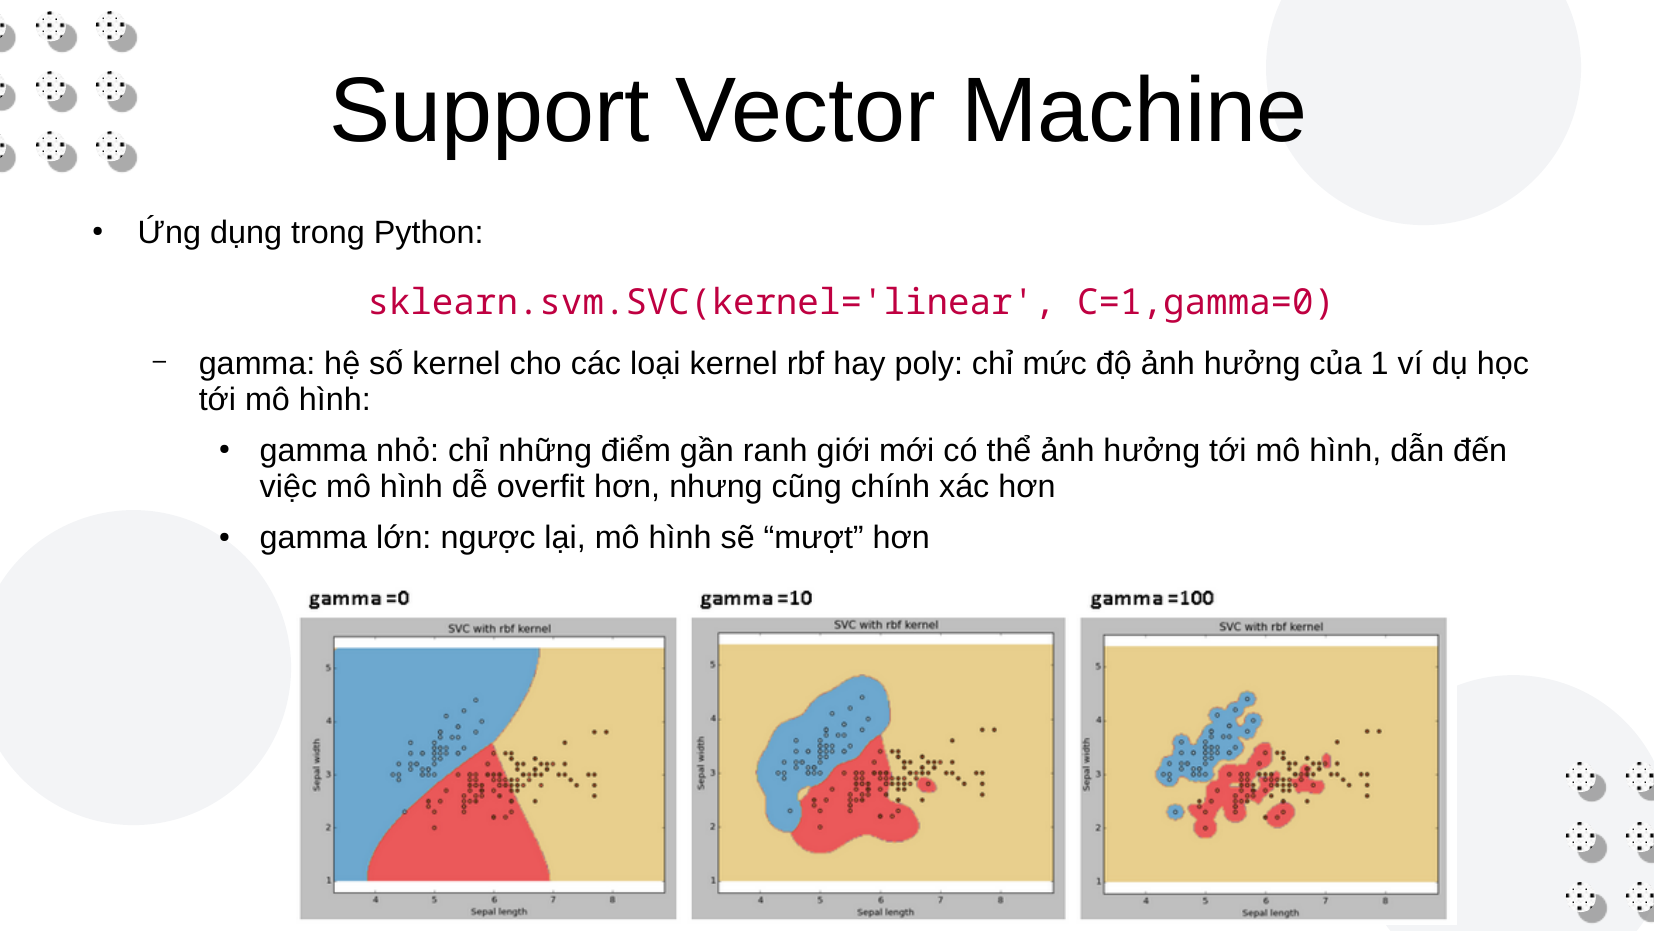

# Support Vector Machine
Ứng dụng trong Python:
sklearn.svm.SVC(kernel='linear', C=1,gamma=0)
gamma: hệ số kernel cho các loại kernel rbf hay poly: chỉ mức độ ảnh hưởng của 1 ví dụ học tới mô hình:
gamma nhỏ: chỉ những điểm gần ranh giới mới có thể ảnh hưởng tới mô hình, dẫn đến việc mô hình dễ overfit hơn, nhưng cũng chính xác hơn
gamma lớn: ngược lại, mô hình sẽ “mượt” hơn